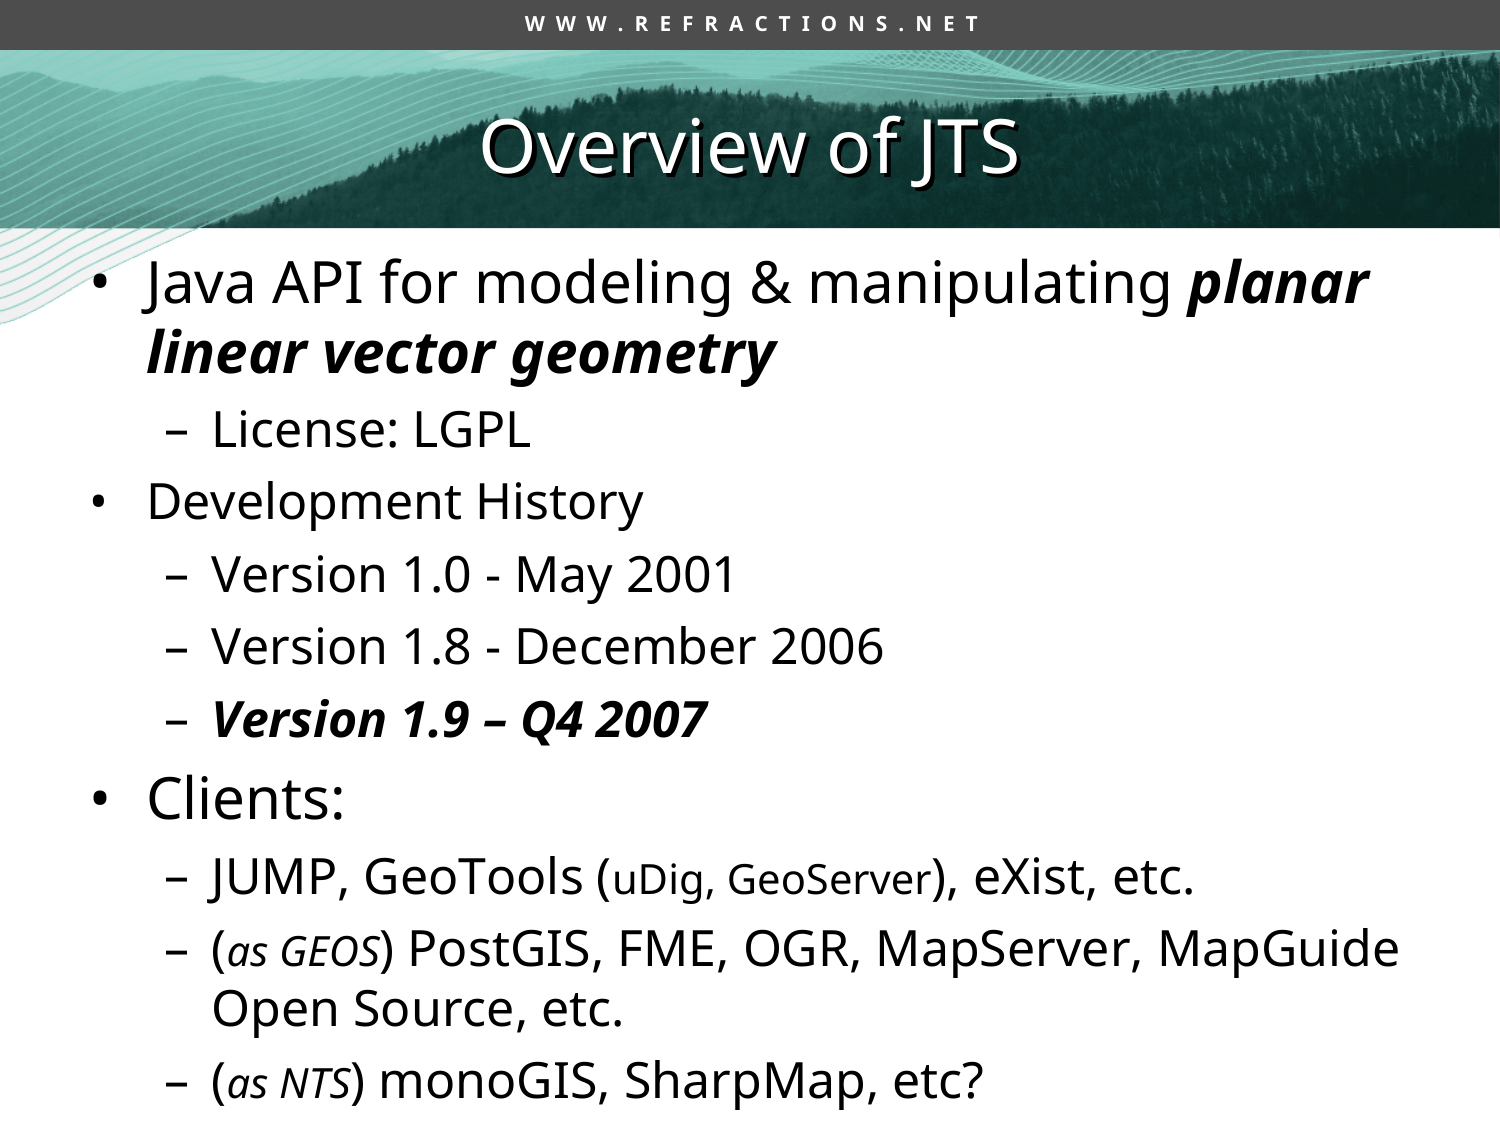

# Overview of JTS
Java API for modeling & manipulating planar linear vector geometry
License: LGPL
Development History
Version 1.0 - May 2001
Version 1.8 - December 2006
Version 1.9 – Q4 2007
Clients:
JUMP, GeoTools (uDig, GeoServer), eXist, etc.
(as GEOS) PostGIS, FME, OGR, MapServer, MapGuide Open Source, etc.
(as NTS) monoGIS, SharpMap, etc?